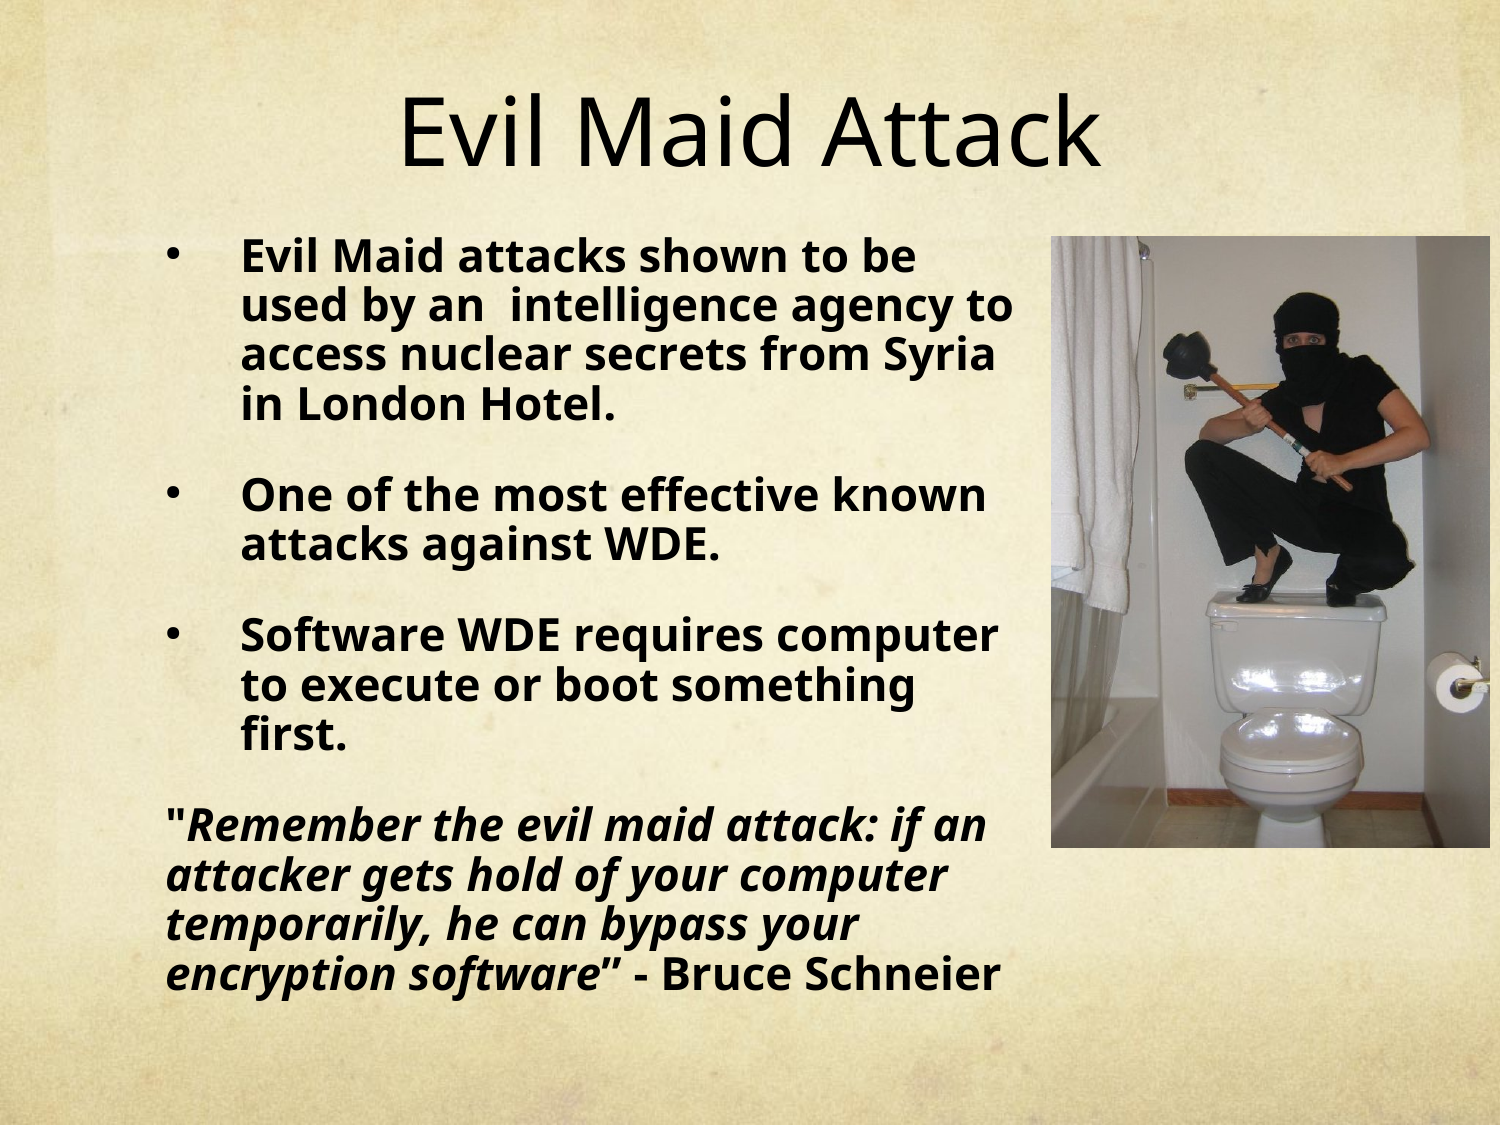

Evil Maid Attack
Evil Maid attacks shown to be used by an intelligence agency to access nuclear secrets from Syria in London Hotel.
One of the most effective known attacks against WDE.
Software WDE requires computer to execute or boot something first.
"Remember the evil maid attack: if an attacker gets hold of your computer temporarily, he can bypass your encryption software” - Bruce Schneier